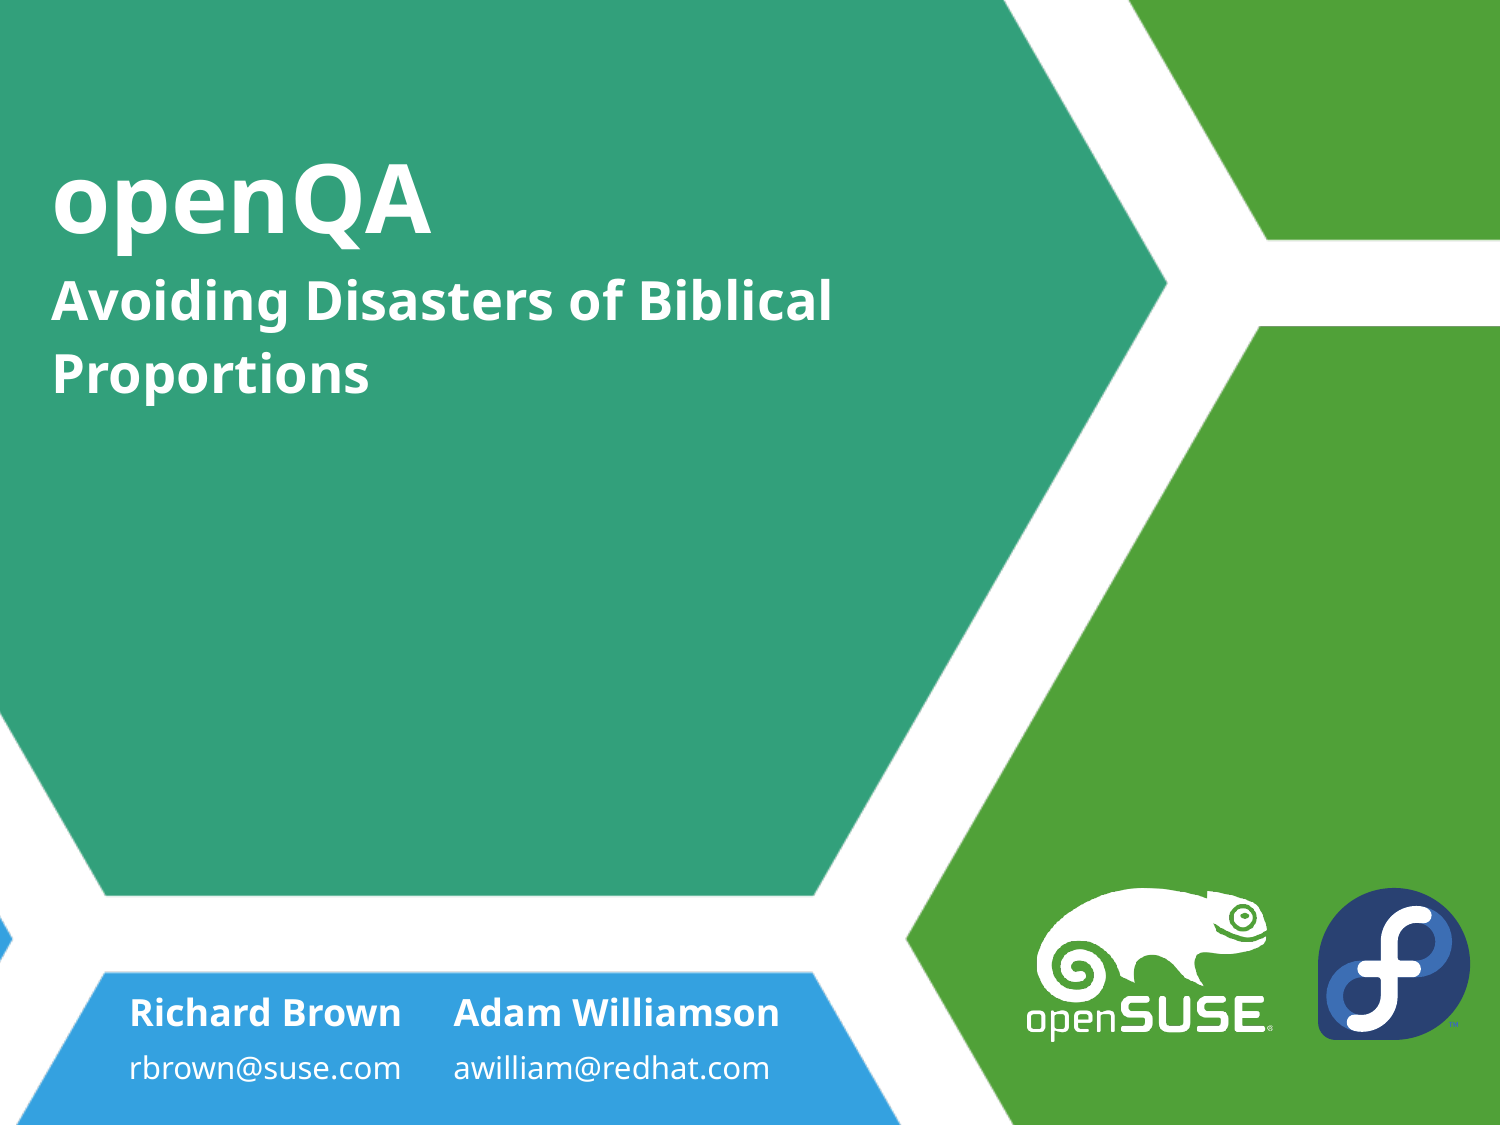

# openQA Avoiding Disasters of Biblical Proportions
Richard Brown
rbrown@suse.com
Adam Williamson
awilliam@redhat.com